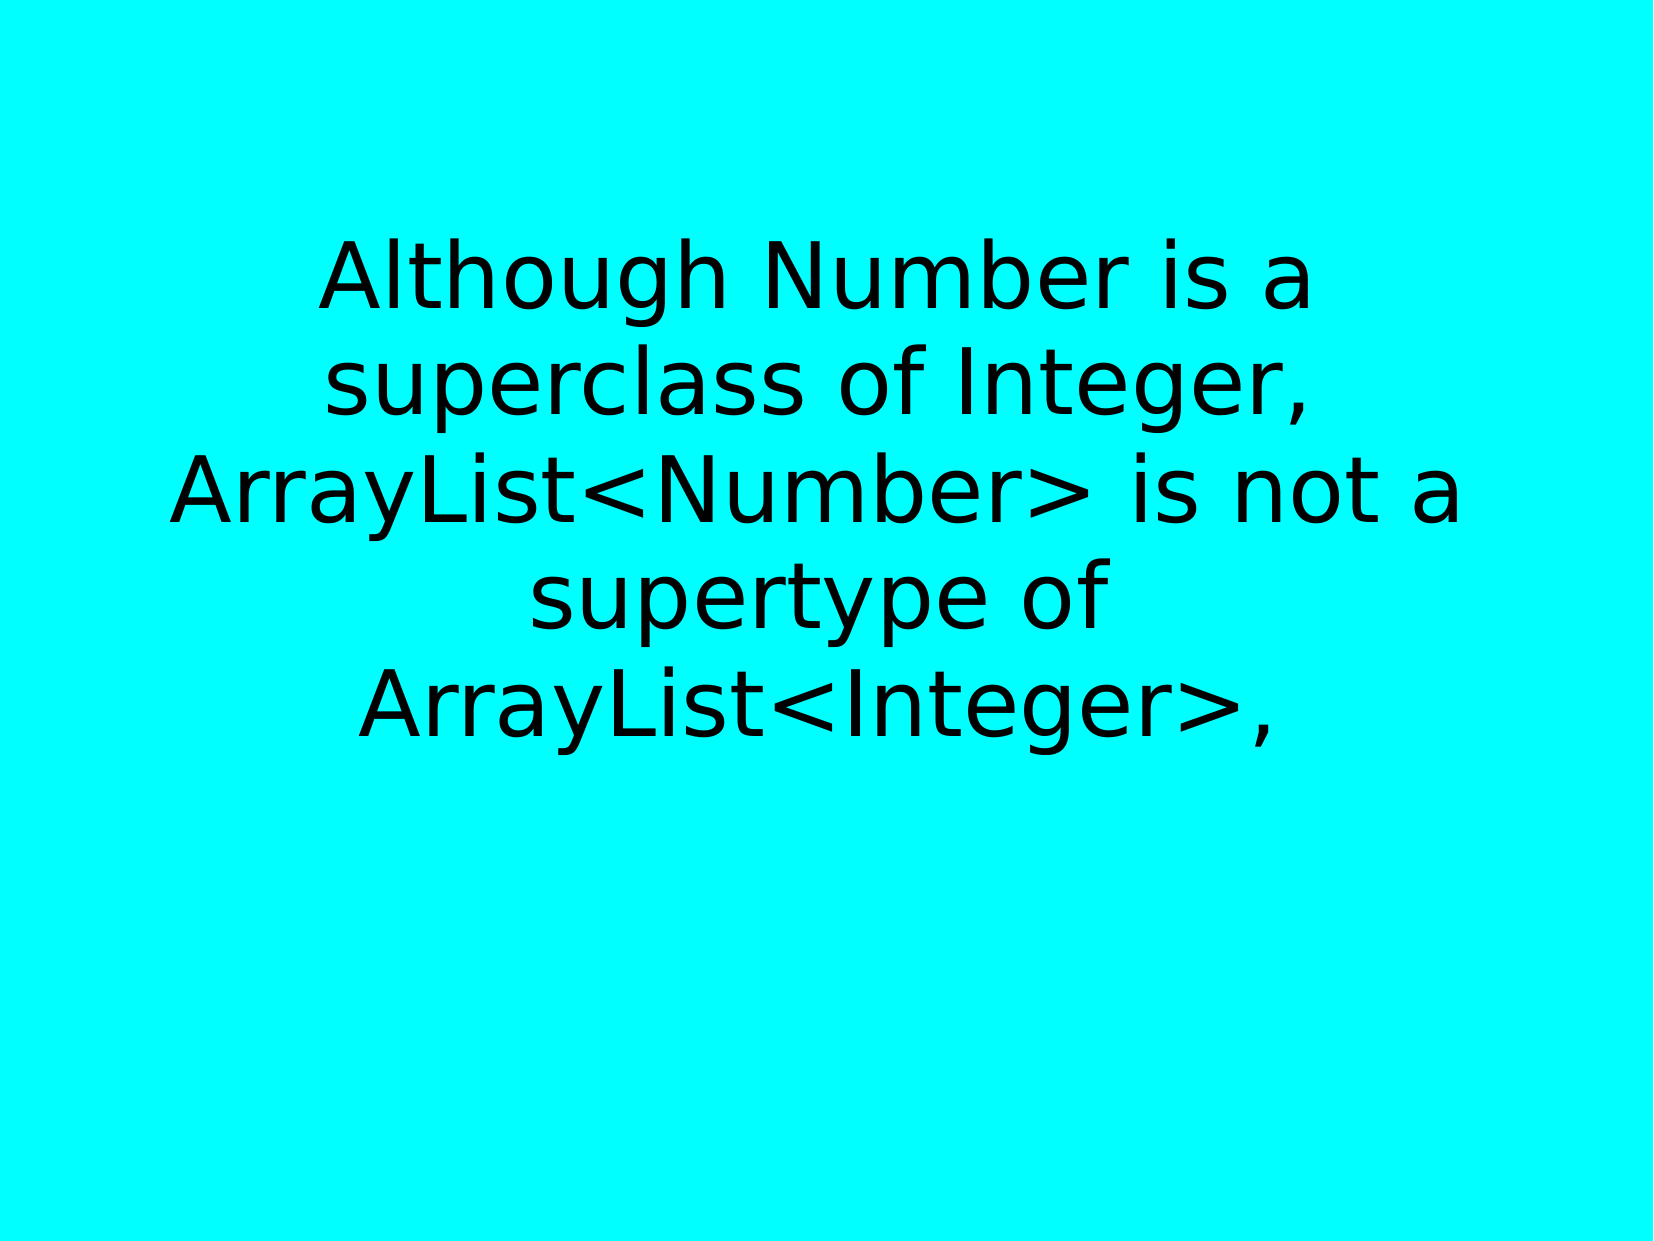

# Although Number is a superclass of Integer, ArrayList<Number> is not a supertype of ArrayList<Integer>,